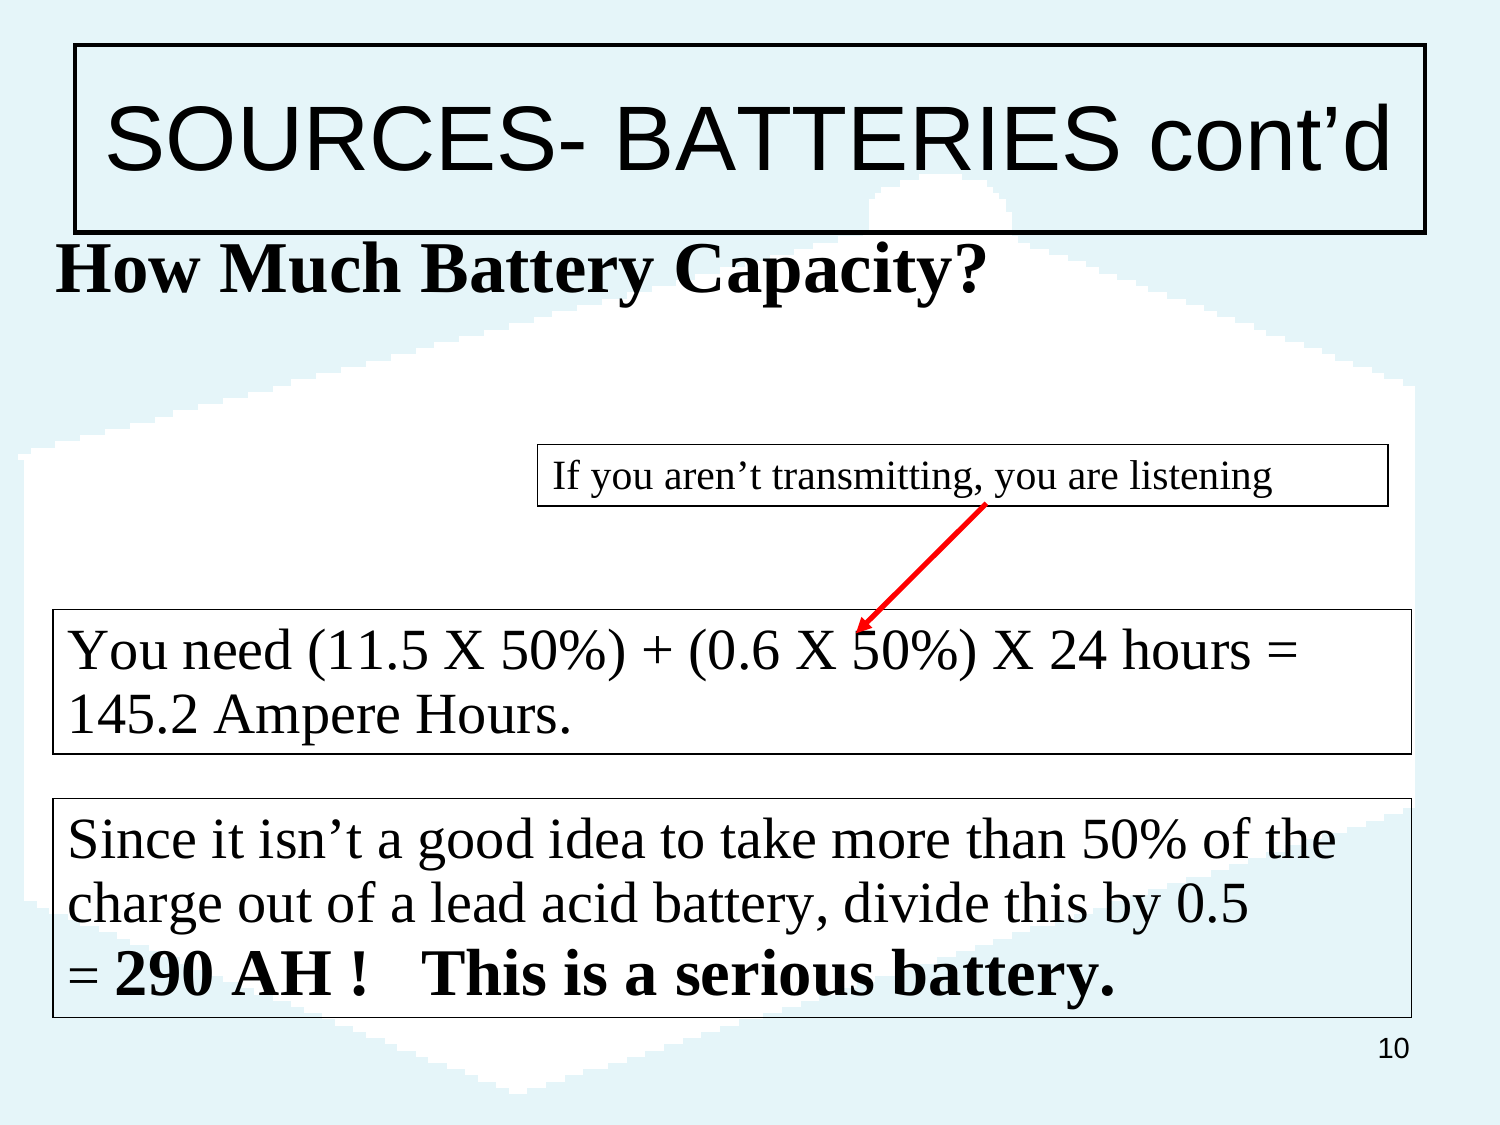

# SOURCES- BATTERIES cont’d
How Much Battery Capacity?
If you aren’t transmitting, you are listening
You need (11.5 X 50%) + (0.6 X 50%) X 24 hours = 145.2 Ampere Hours.
Since it isn’t a good idea to take more than 50% of the charge out of a lead acid battery, divide this by 0.5
= 290 AH ! This is a serious battery.
10